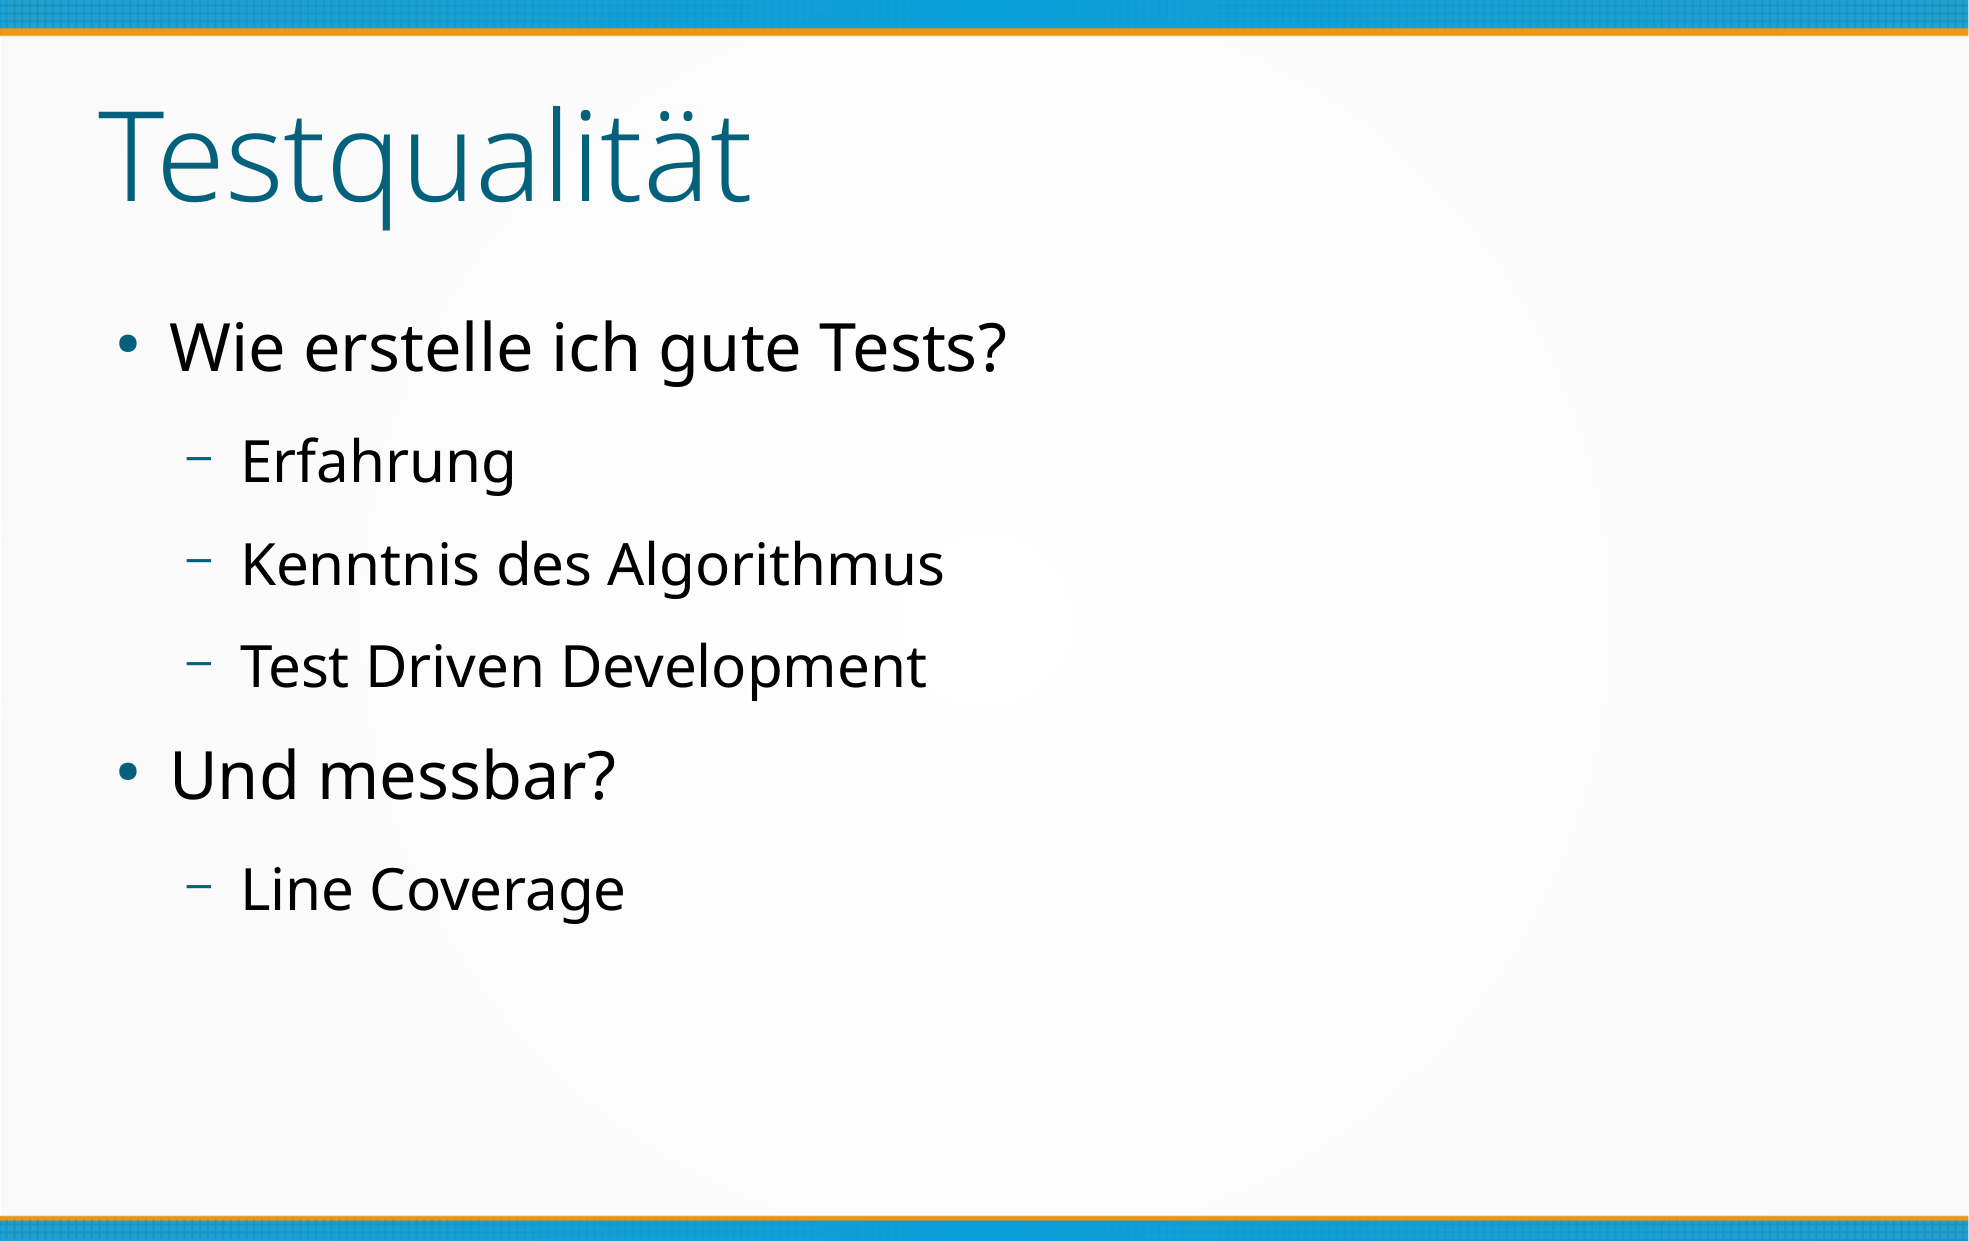

# Testqualität
Wie erstelle ich gute Tests?
Erfahrung
Kenntnis des Algorithmus
Test Driven Development
Und messbar?
Line Coverage